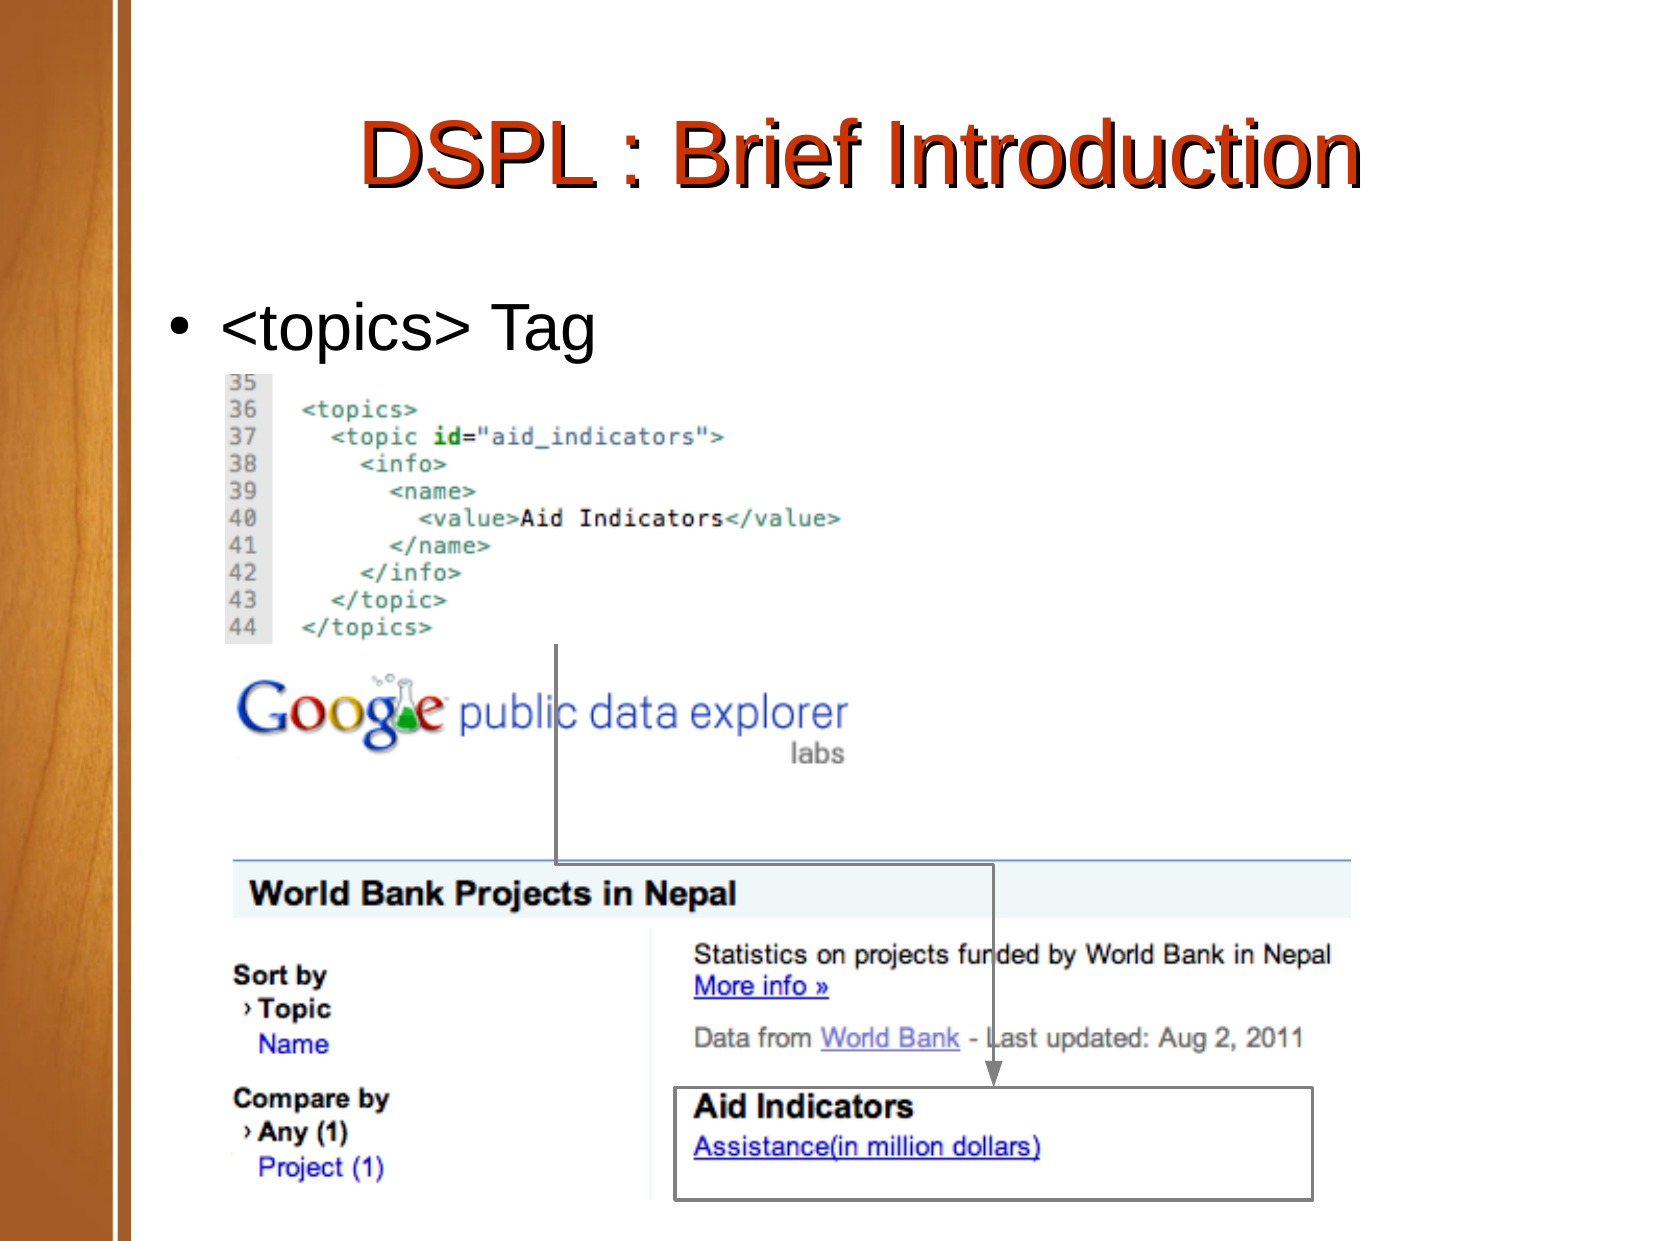

# DSPL : Brief Introduction
<topics> Tag